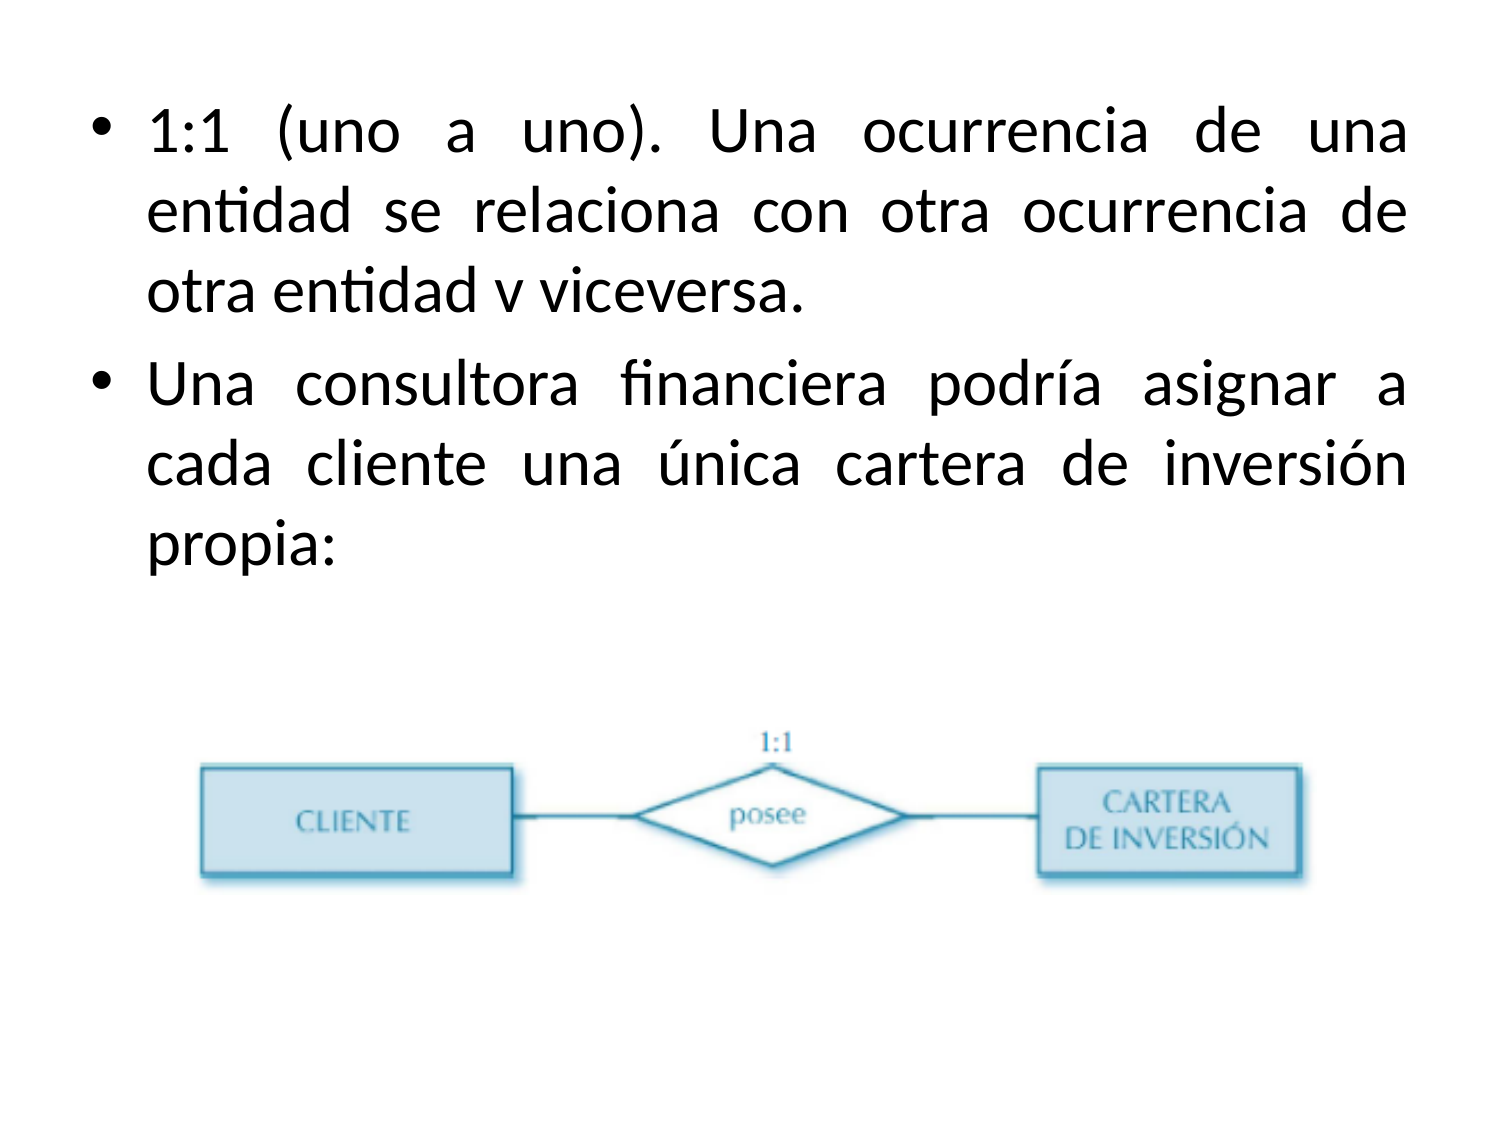

# 1:1 (uno a uno). Una ocurrencia de una entidad se relaciona con otra ocurrencia de otra entidad v viceversa.
Una consultora financiera podría asignar a cada cliente una única cartera de inversión propia: